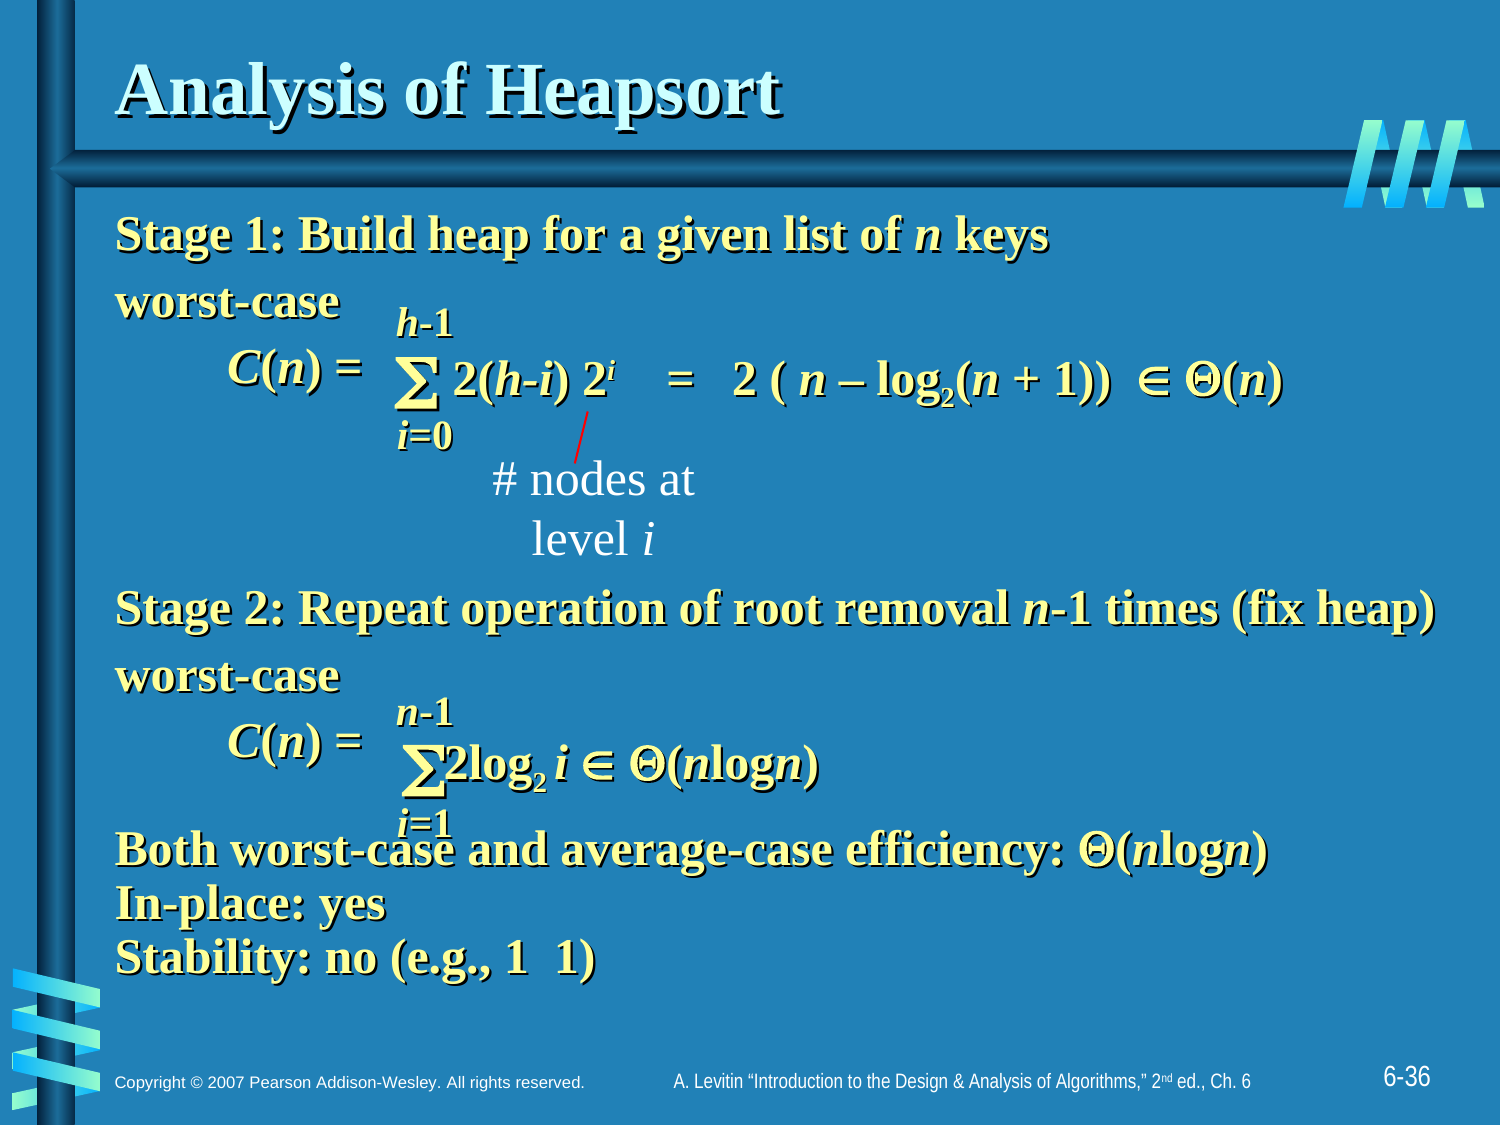

Analysis of Heapsort
# Stage 1: Build heap for a given list of n keys
worst-case
 C(n) =
Stage 2: Repeat operation of root removal n-1 times (fix heap)
worst-case
 C(n) =
Both worst-case and average-case efficiency: (nlogn)
In-place: yes
Stability: no (e.g., 1 1)
h-1

2(h-i) 2i = 2 ( n – log2(n + 1))  (n)
i=0
# nodes at level i
n-1

 2log2 i  (nlogn)
i=1